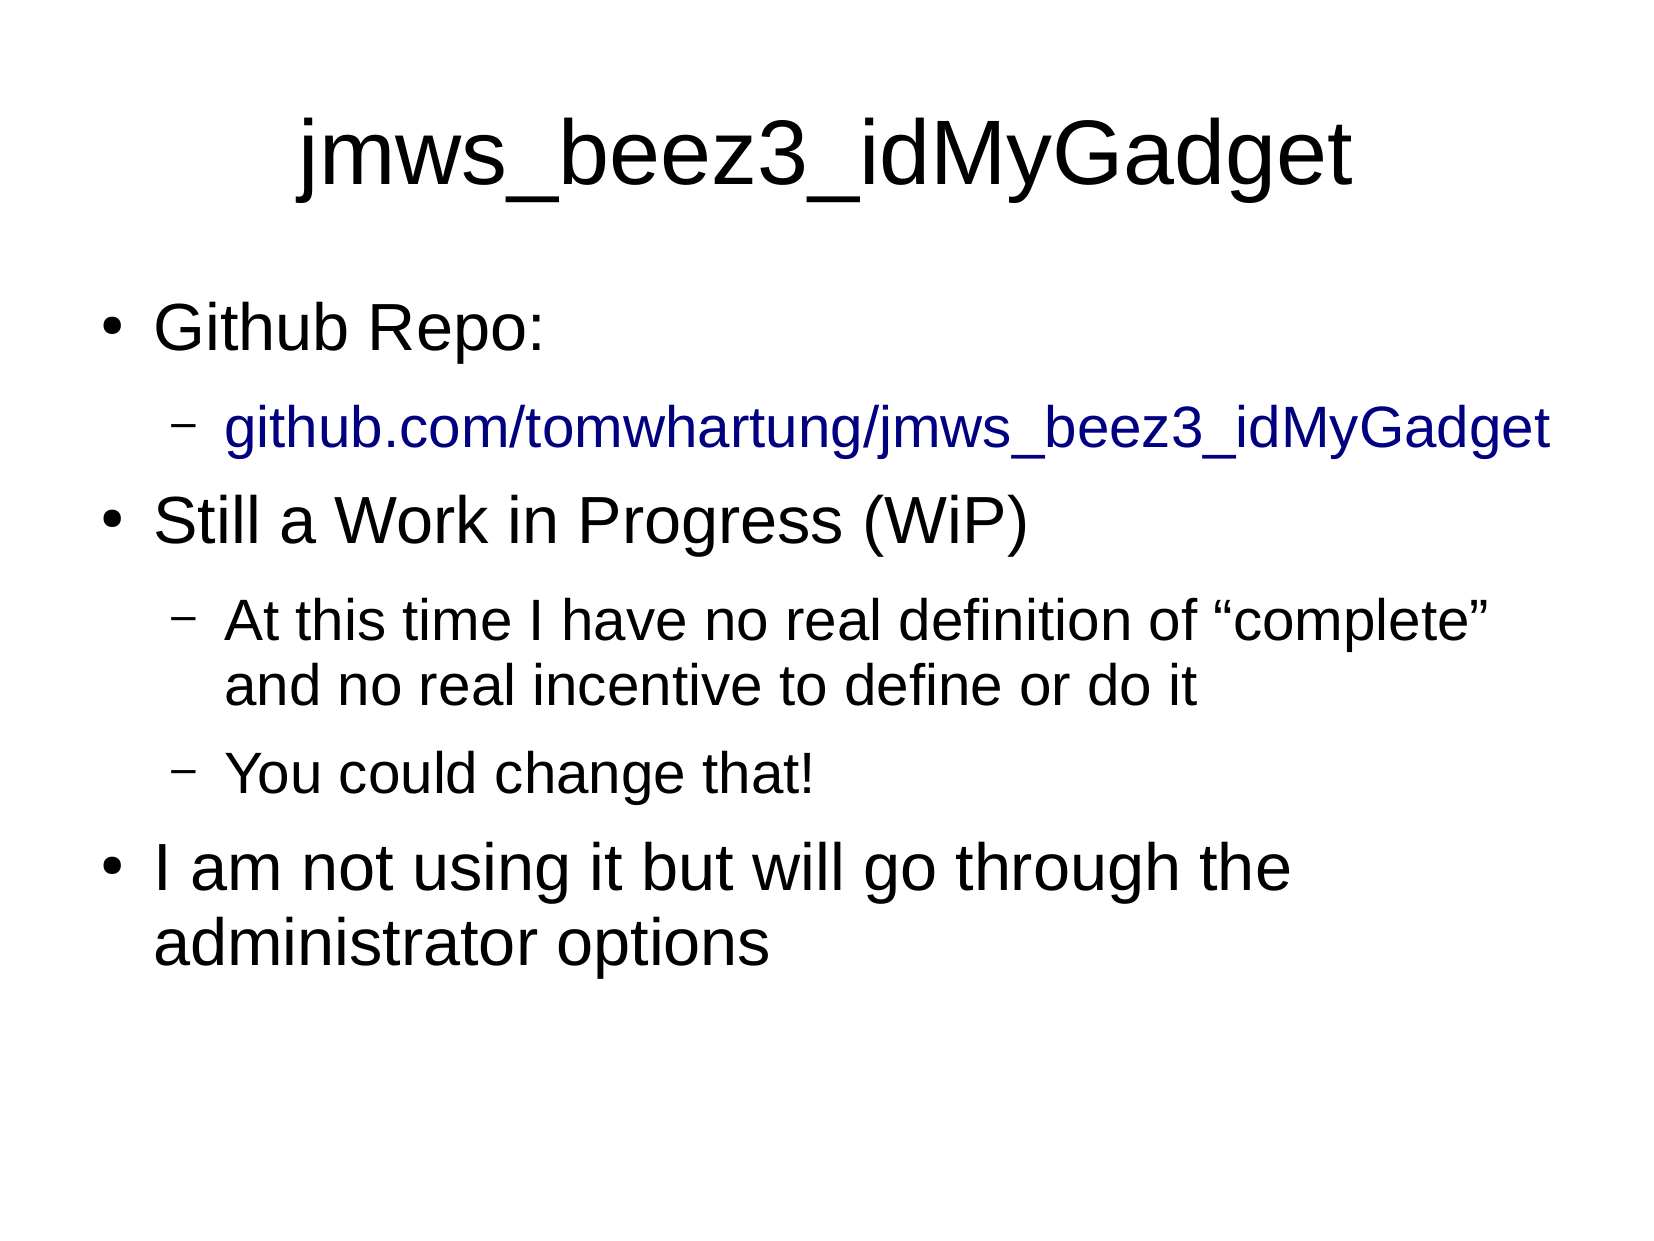

# jmws_beez3_idMyGadget
Github Repo:
github.com/tomwhartung/jmws_beez3_idMyGadget
Still a Work in Progress (WiP)
At this time I have no real definition of “complete” and no real incentive to define or do it
You could change that!
I am not using it but will go through the administrator options